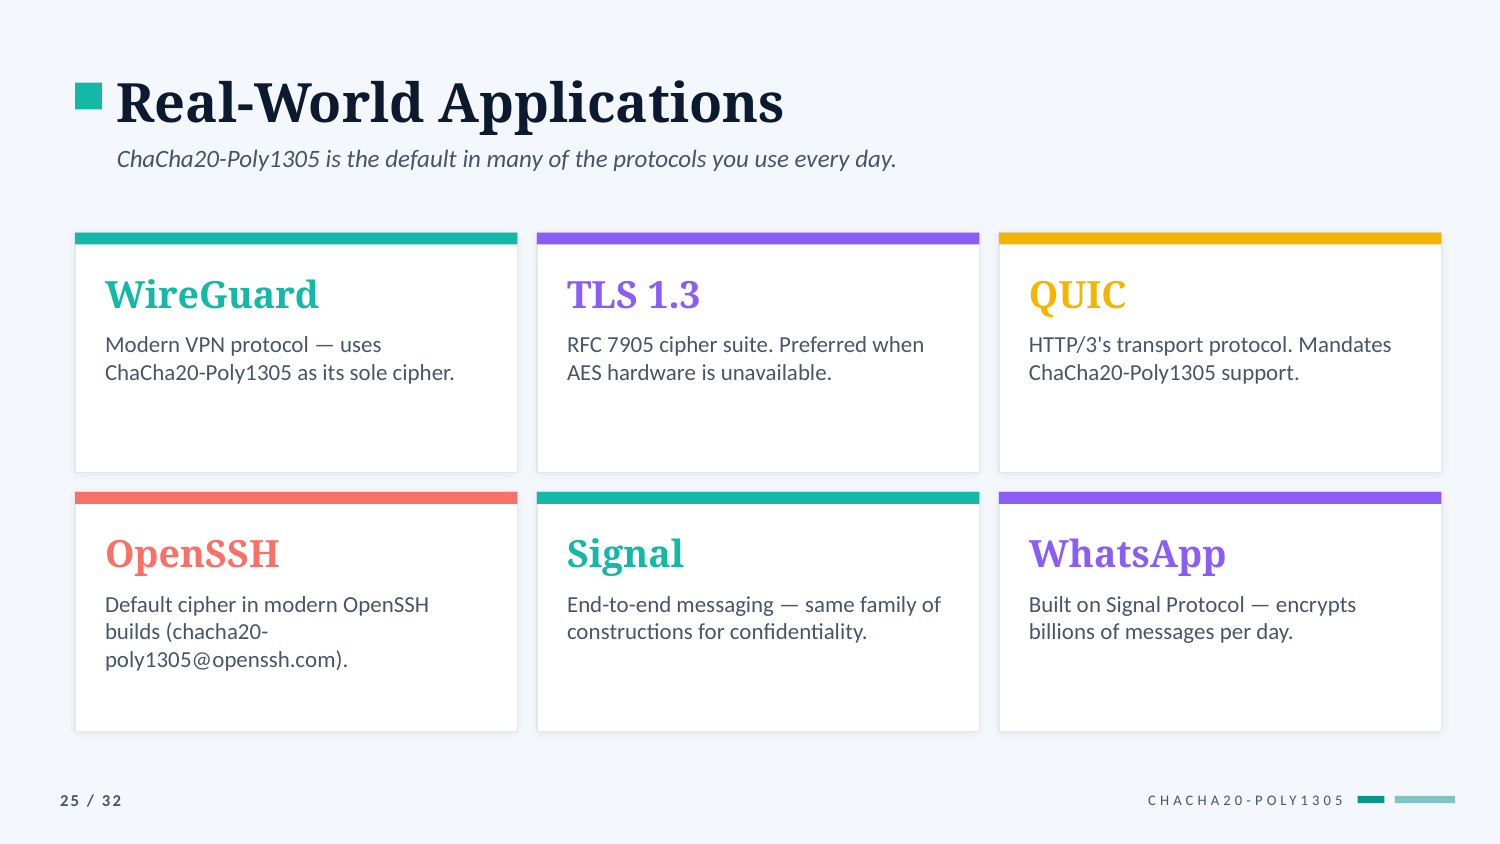

Real-World Applications
ChaCha20-Poly1305 is the default in many of the protocols you use every day.
WireGuard
TLS 1.3
QUIC
Modern VPN protocol — uses ChaCha20-Poly1305 as its sole cipher.
RFC 7905 cipher suite. Preferred when AES hardware is unavailable.
HTTP/3's transport protocol. Mandates ChaCha20-Poly1305 support.
OpenSSH
Signal
WhatsApp
Default cipher in modern OpenSSH builds (chacha20-poly1305@openssh.com).
End-to-end messaging — same family of constructions for confidentiality.
Built on Signal Protocol — encrypts billions of messages per day.
25 / 32
CHACHA20-POLY1305